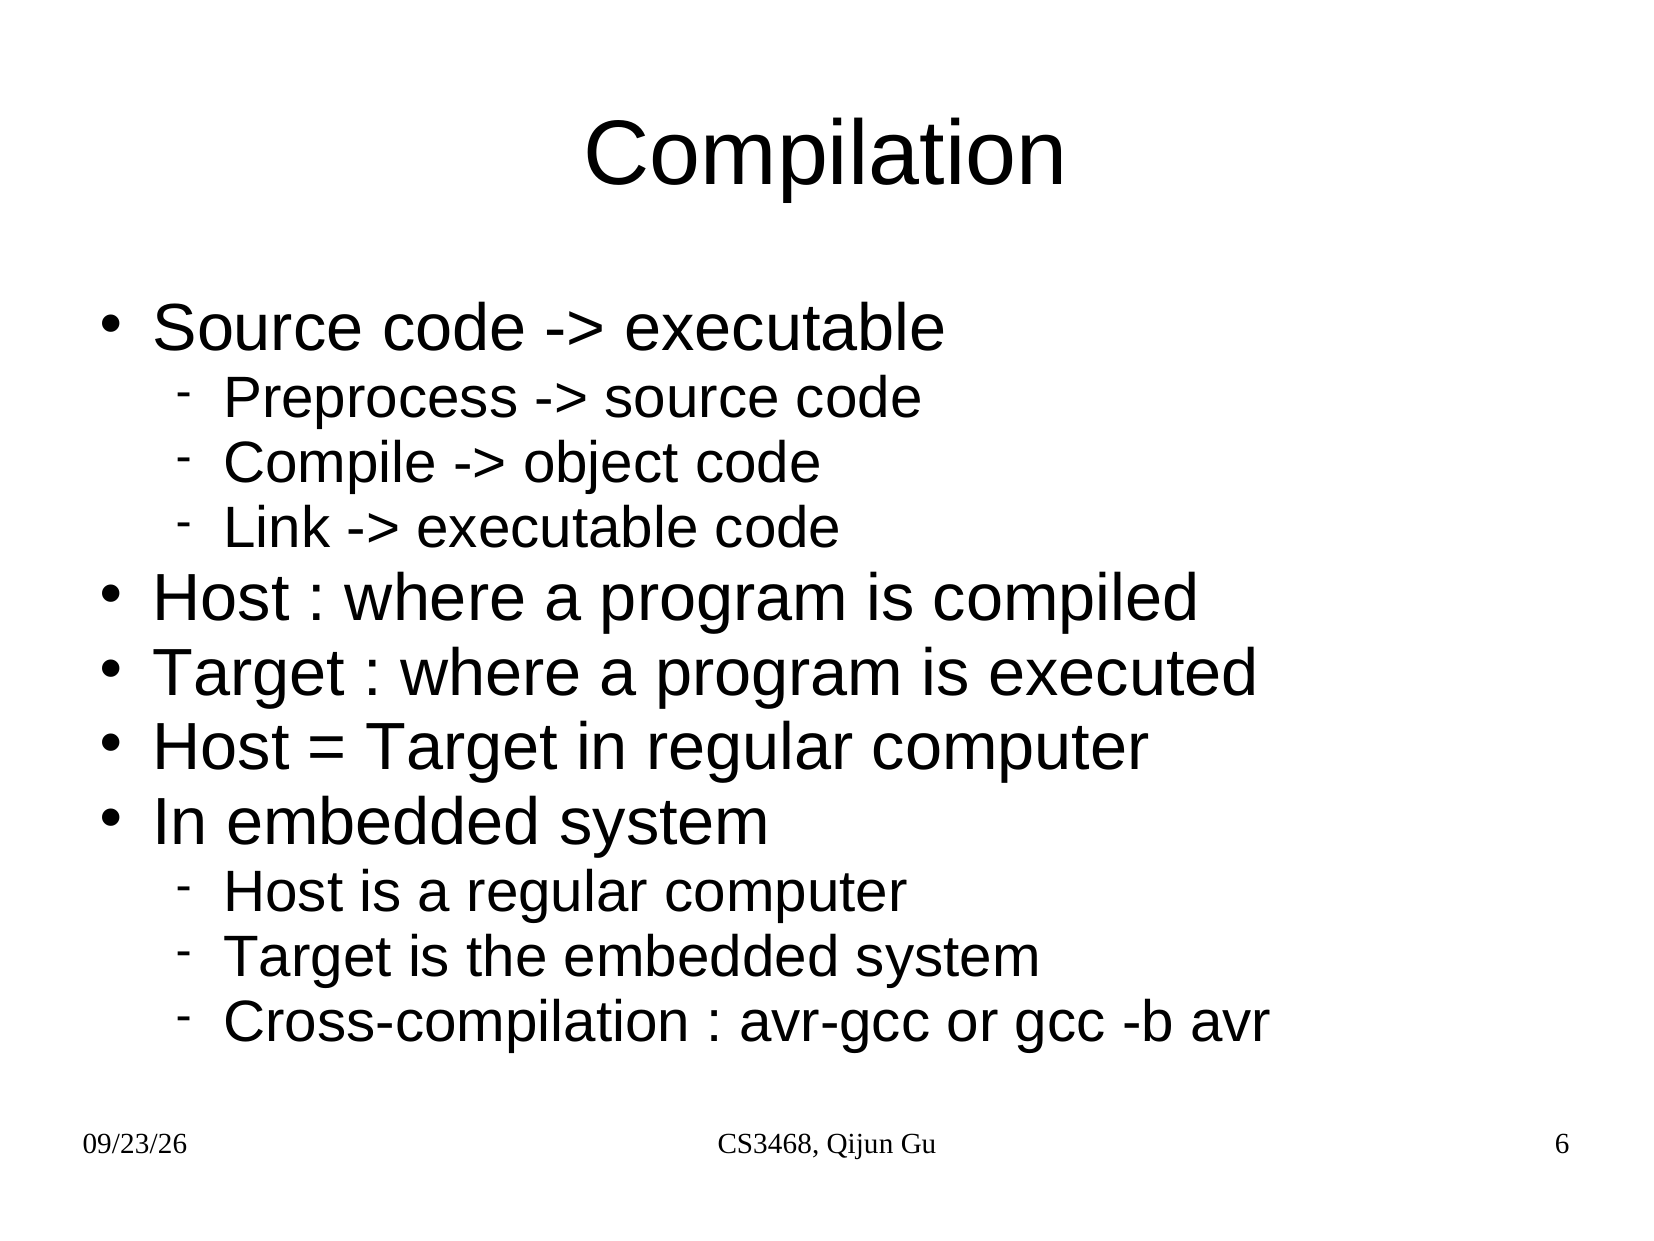

# Compilation
Source code -> executable
Preprocess -> source code
Compile -> object code
Link -> executable code
Host : where a program is compiled
Target : where a program is executed
Host = Target in regular computer
In embedded system
Host is a regular computer
Target is the embedded system
Cross-compilation : avr-gcc or gcc -b avr
CS3468, Qijun Gu
6